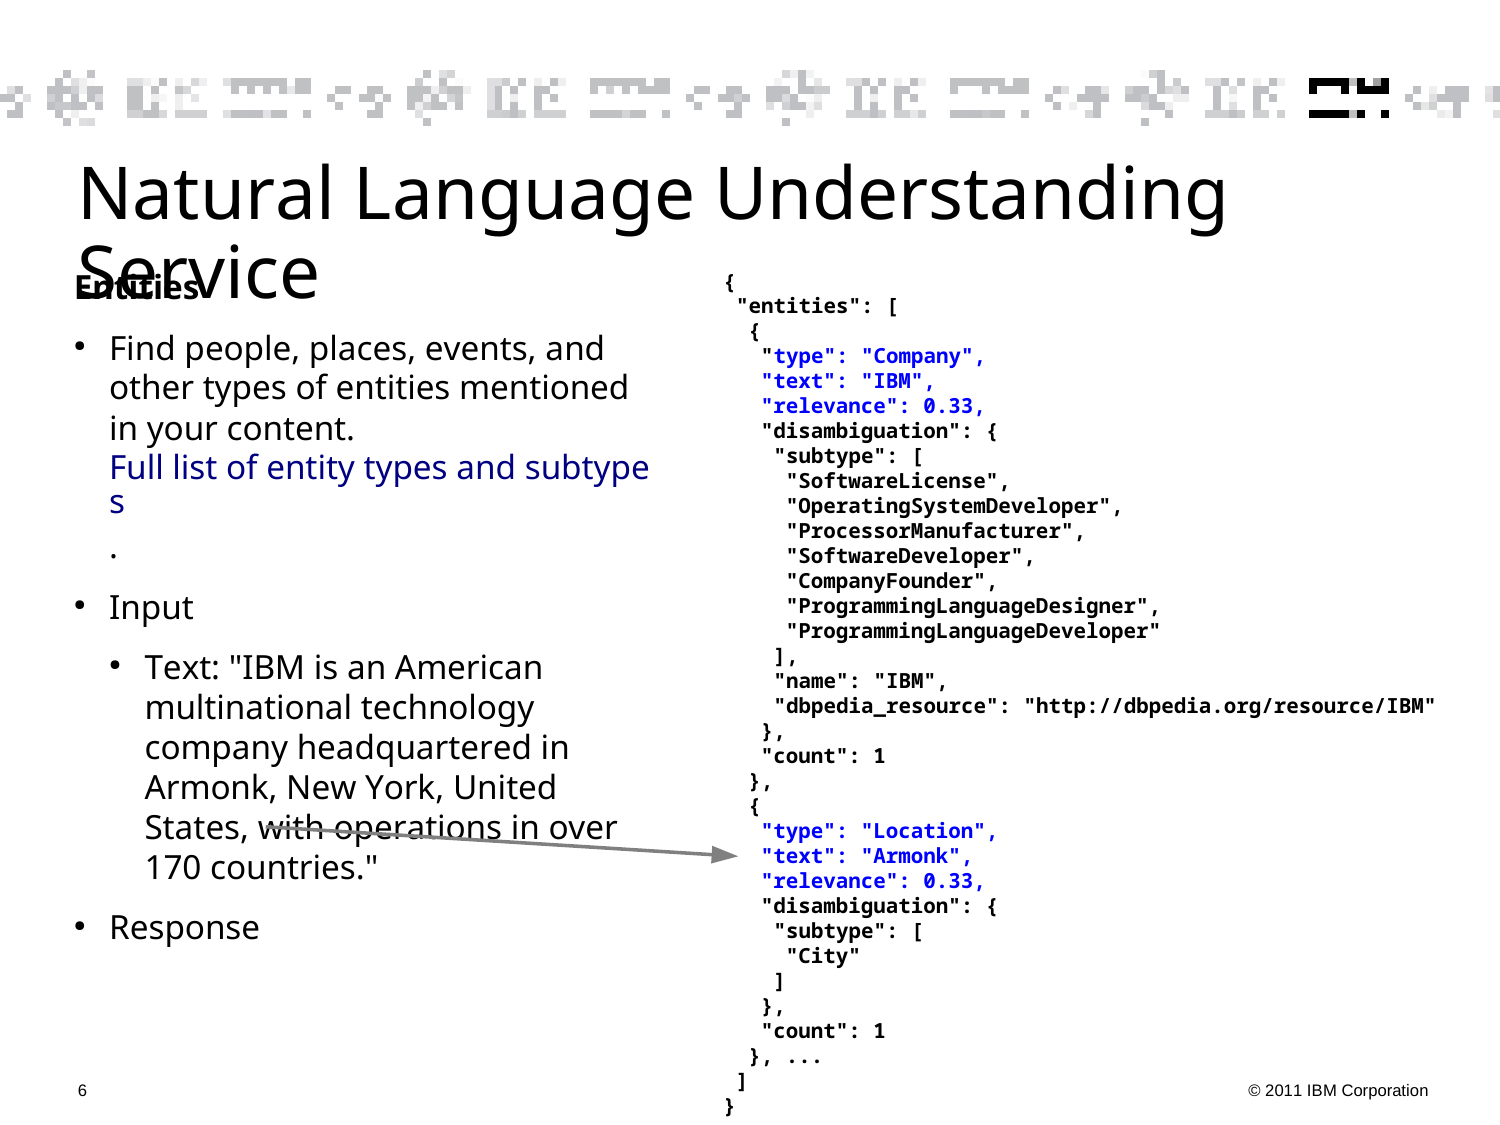

# Natural Language Understanding Service
Entities
Find people, places, events, and other types of entities mentioned in your content. Full list of entity types and subtypes.
Input
Text: "IBM is an American multinational technology company headquartered in Armonk, New York, United States, with operations in over 170 countries."
Response
{
 "entities": [
 {
 "type": "Company",
 "text": "IBM",
 "relevance": 0.33,
 "disambiguation": {
 "subtype": [
 "SoftwareLicense",
 "OperatingSystemDeveloper",
 "ProcessorManufacturer",
 "SoftwareDeveloper",
 "CompanyFounder",
 "ProgrammingLanguageDesigner",
 "ProgrammingLanguageDeveloper"
 ],
 "name": "IBM",
 "dbpedia_resource": "http://dbpedia.org/resource/IBM"
 },
 "count": 1
 },
 {
 "type": "Location",
 "text": "Armonk",
 "relevance": 0.33,
 "disambiguation": {
 "subtype": [
 "City"
 ]
 },
 "count": 1
 }, ...
 ]
}
6